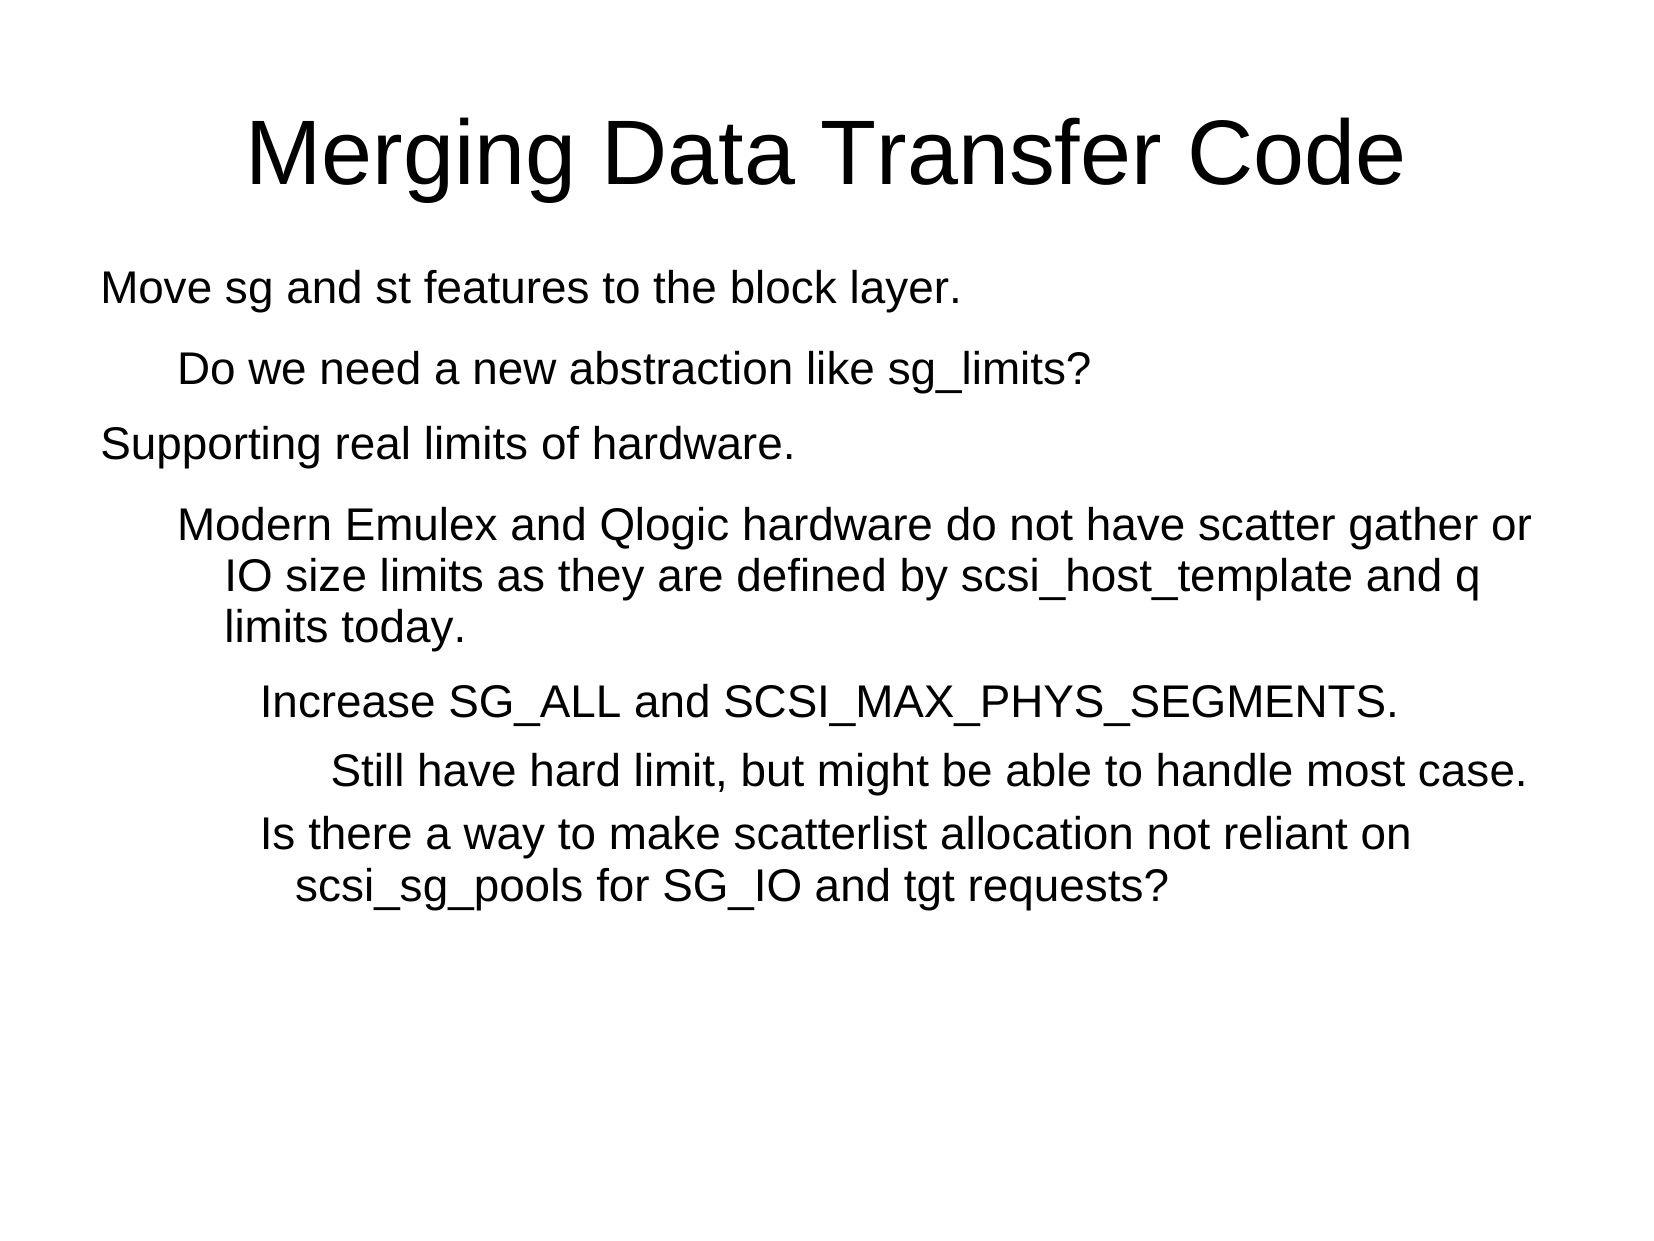

# Merging Data Transfer Code
Move sg and st features to the block layer.
Do we need a new abstraction like sg_limits?
Supporting real limits of hardware.
Modern Emulex and Qlogic hardware do not have scatter gather or IO size limits as they are defined by scsi_host_template and q limits today.
Increase SG_ALL and SCSI_MAX_PHYS_SEGMENTS.
Still have hard limit, but might be able to handle most case.
Is there a way to make scatterlist allocation not reliant on scsi_sg_pools for SG_IO and tgt requests?